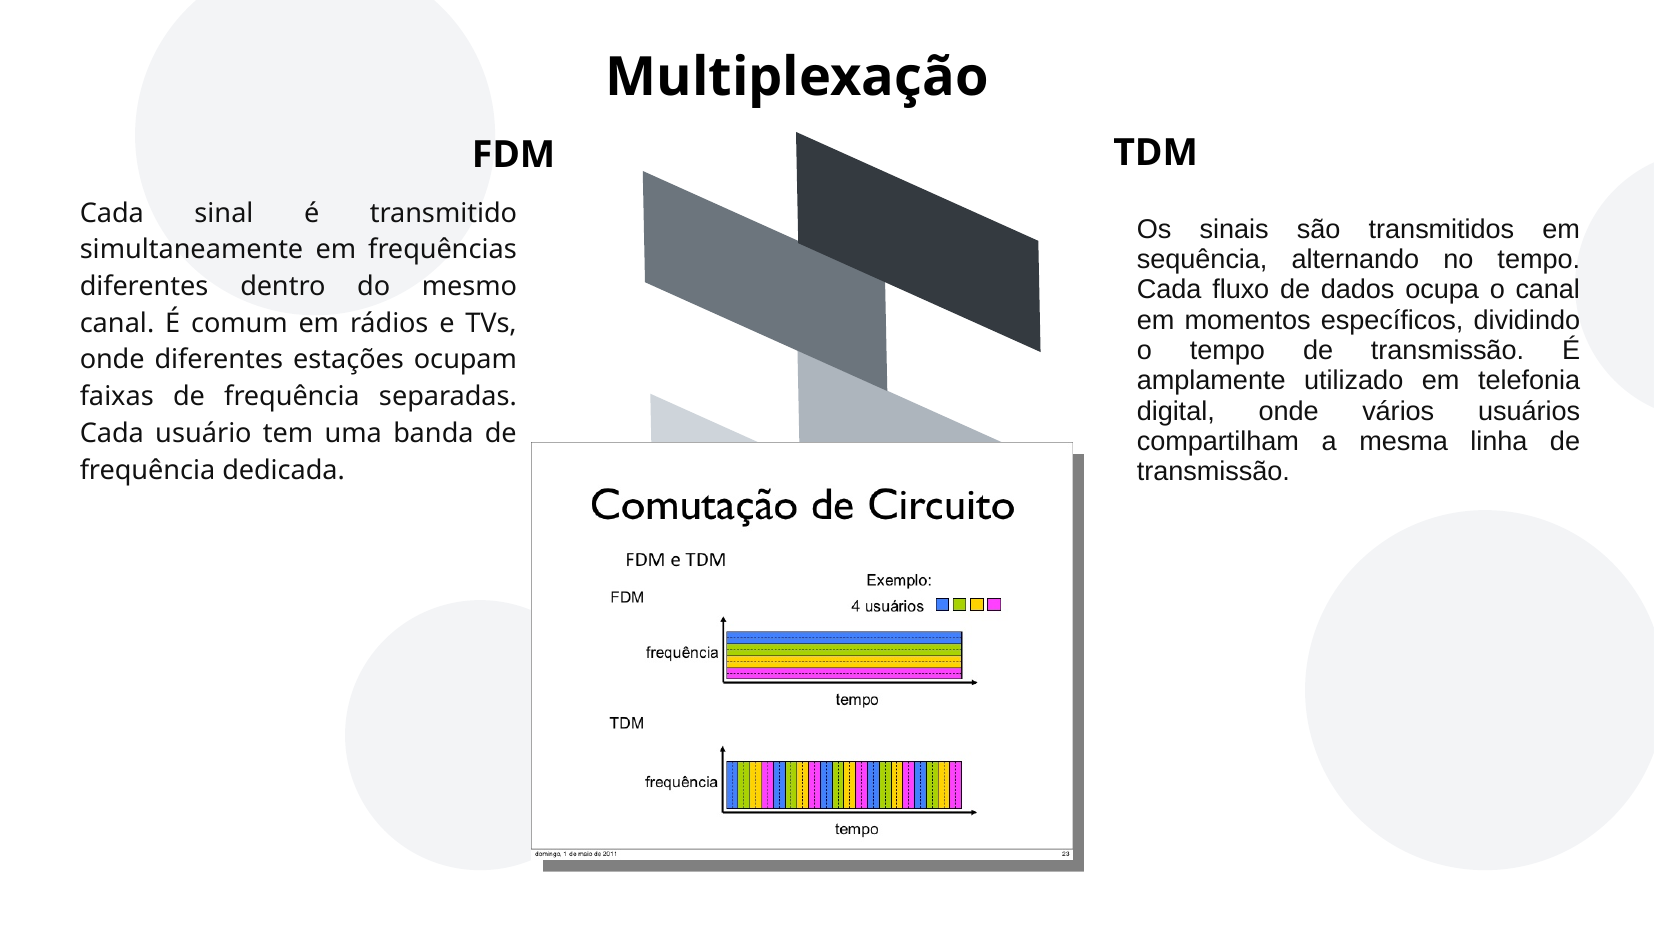

Multiplexação
TDM
FDM
Cada sinal é transmitido simultaneamente em frequências diferentes dentro do mesmo canal. É comum em rádios e TVs, onde diferentes estações ocupam faixas de frequência separadas. Cada usuário tem uma banda de frequência dedicada.
Os sinais são transmitidos em sequência, alternando no tempo. Cada fluxo de dados ocupa o canal em momentos específicos, dividindo o tempo de transmissão. É amplamente utilizado em telefonia digital, onde vários usuários compartilham a mesma linha de transmissão.